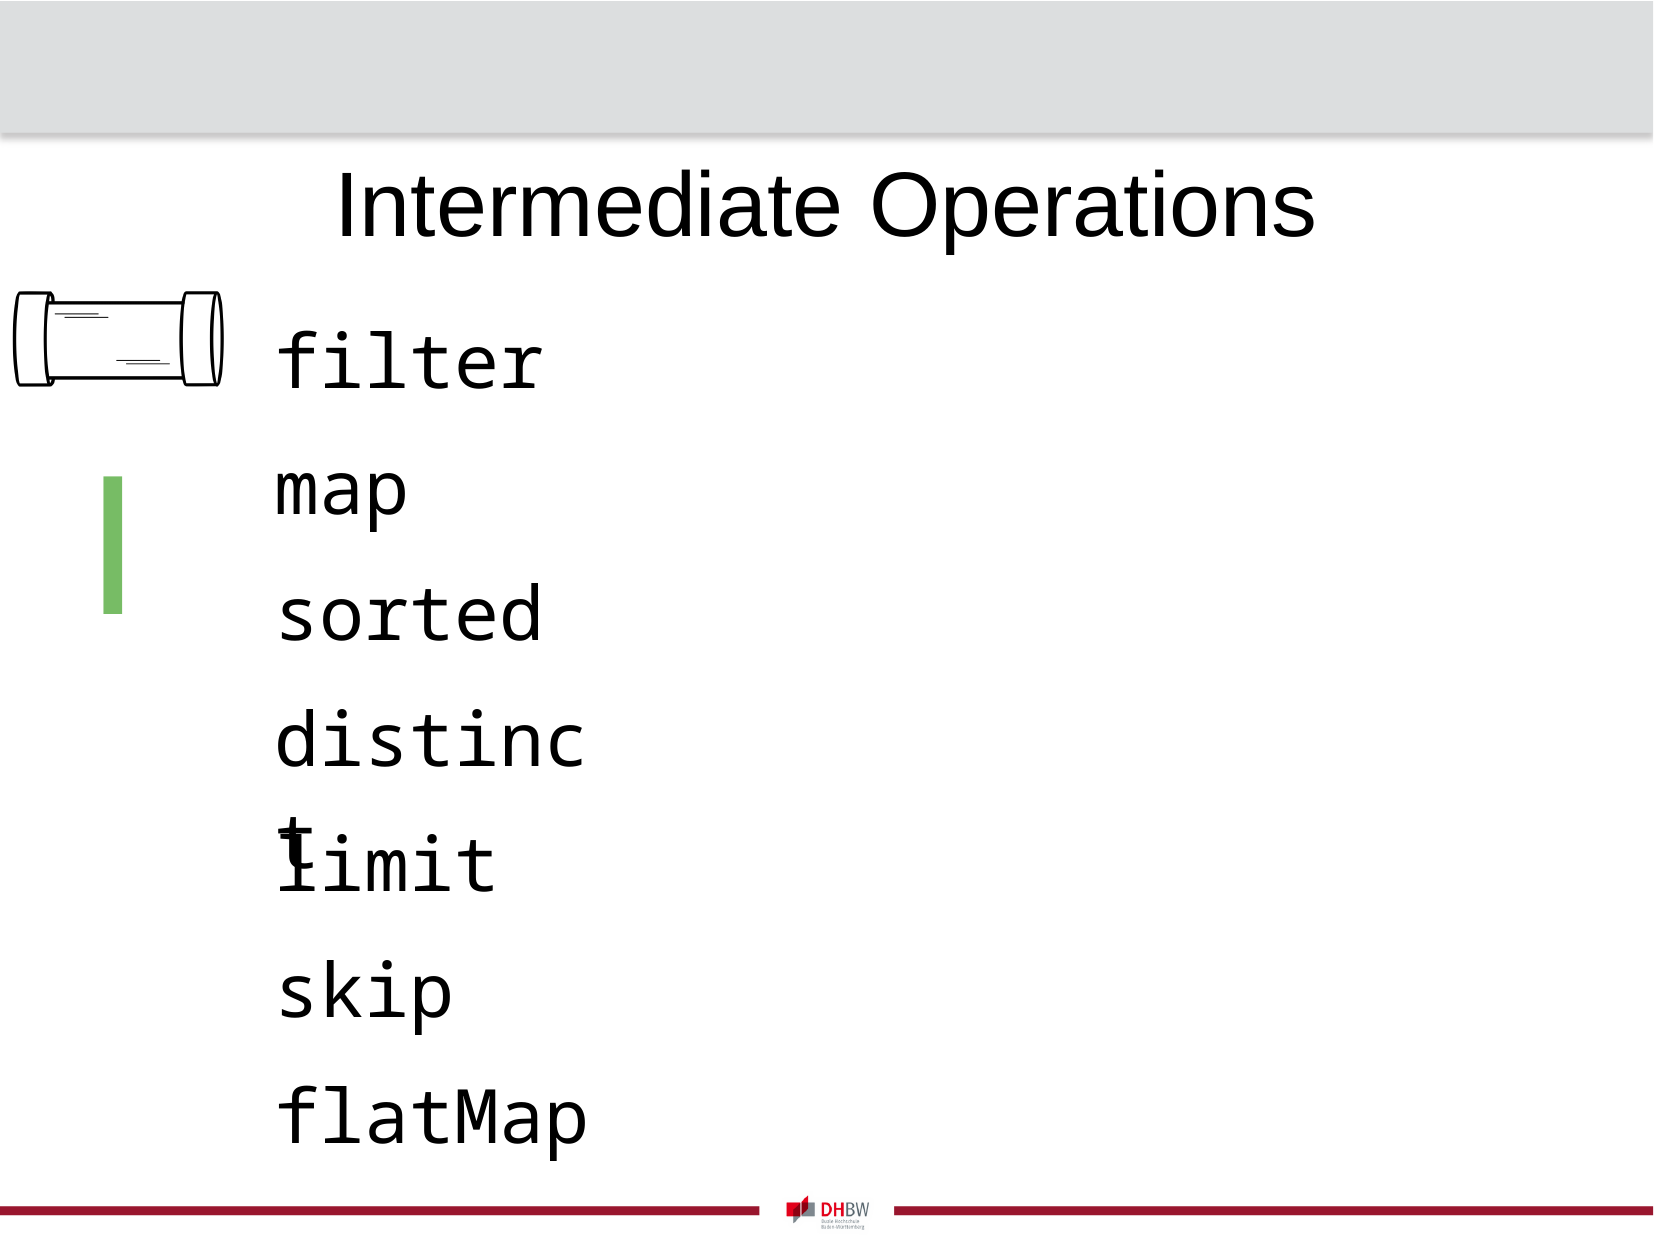

# Intermediate Operations
filter
I
map
sorted
distinct
limit
skip
flatMap